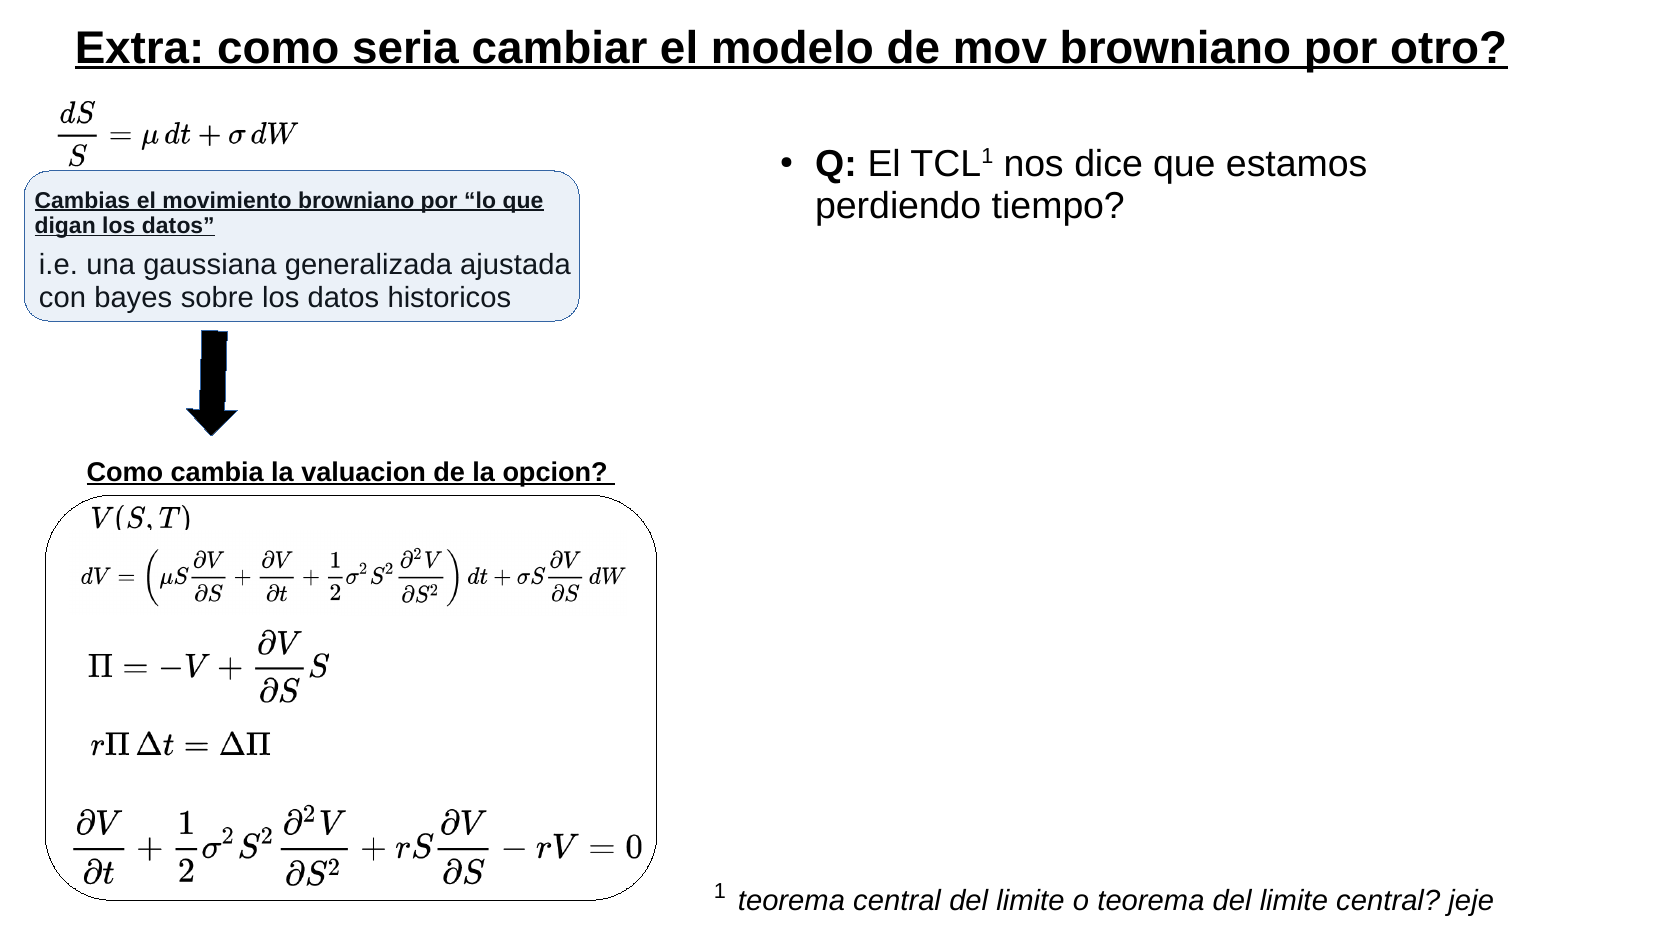

Extra: como seria cambiar el modelo de mov browniano por otro?
Q: El TCL1 nos dice que estamos perdiendo tiempo?
Cambias el movimiento browniano por “lo que digan los datos”
i.e. una gaussiana generalizada ajustada con bayes sobre los datos historicos
Como cambia la valuacion de la opcion?
time
1 teorema central del limite o teorema del limite central? jeje